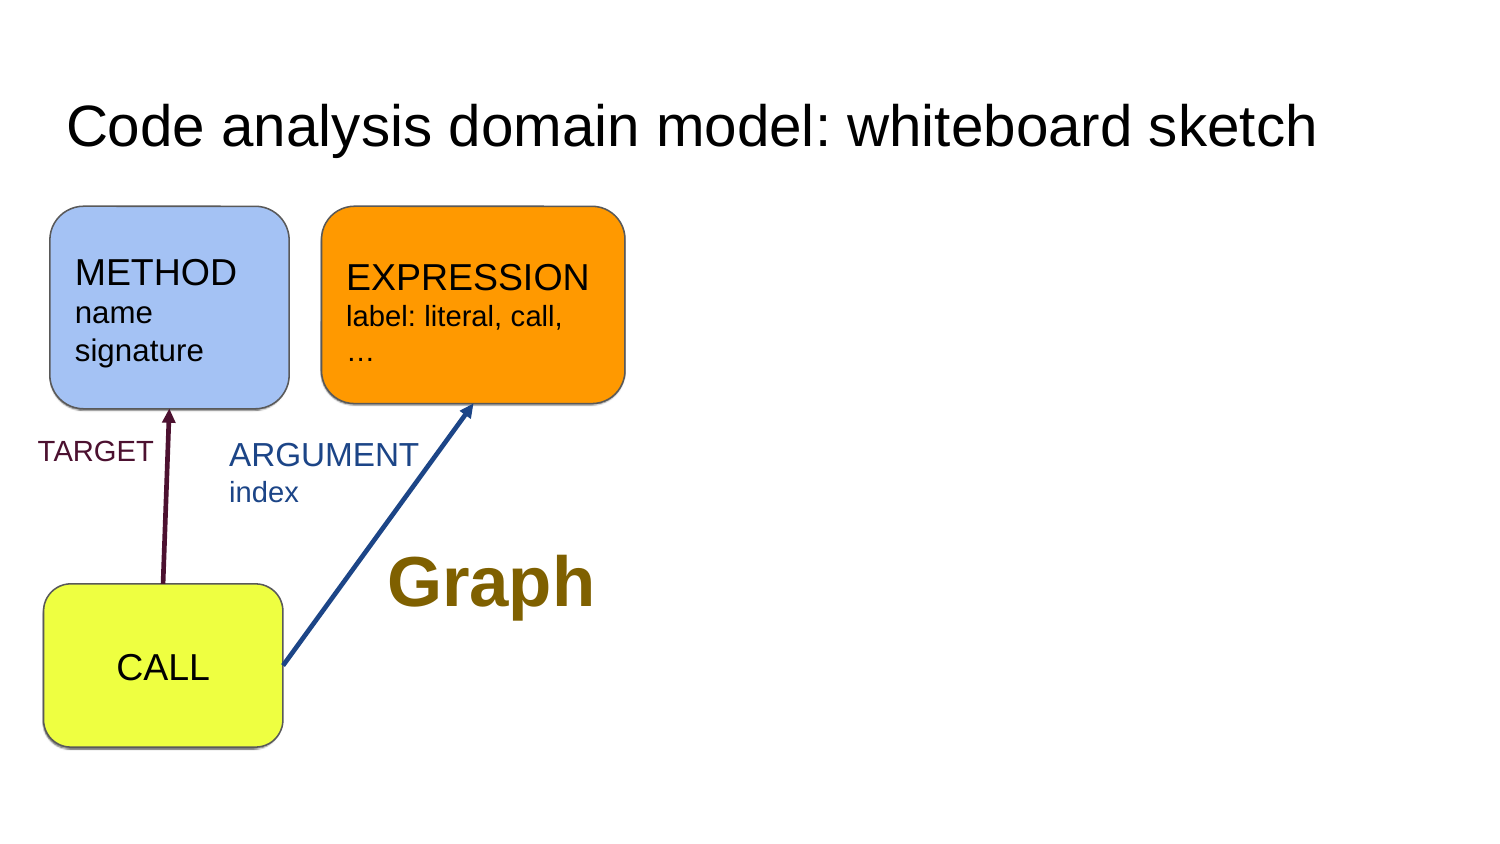

# Code analysis domain model: whiteboard sketch
METHOD
name
signature
EXPRESSION
label: literal, call, …
TARGET
ARGUMENT
index
Graph
CALL